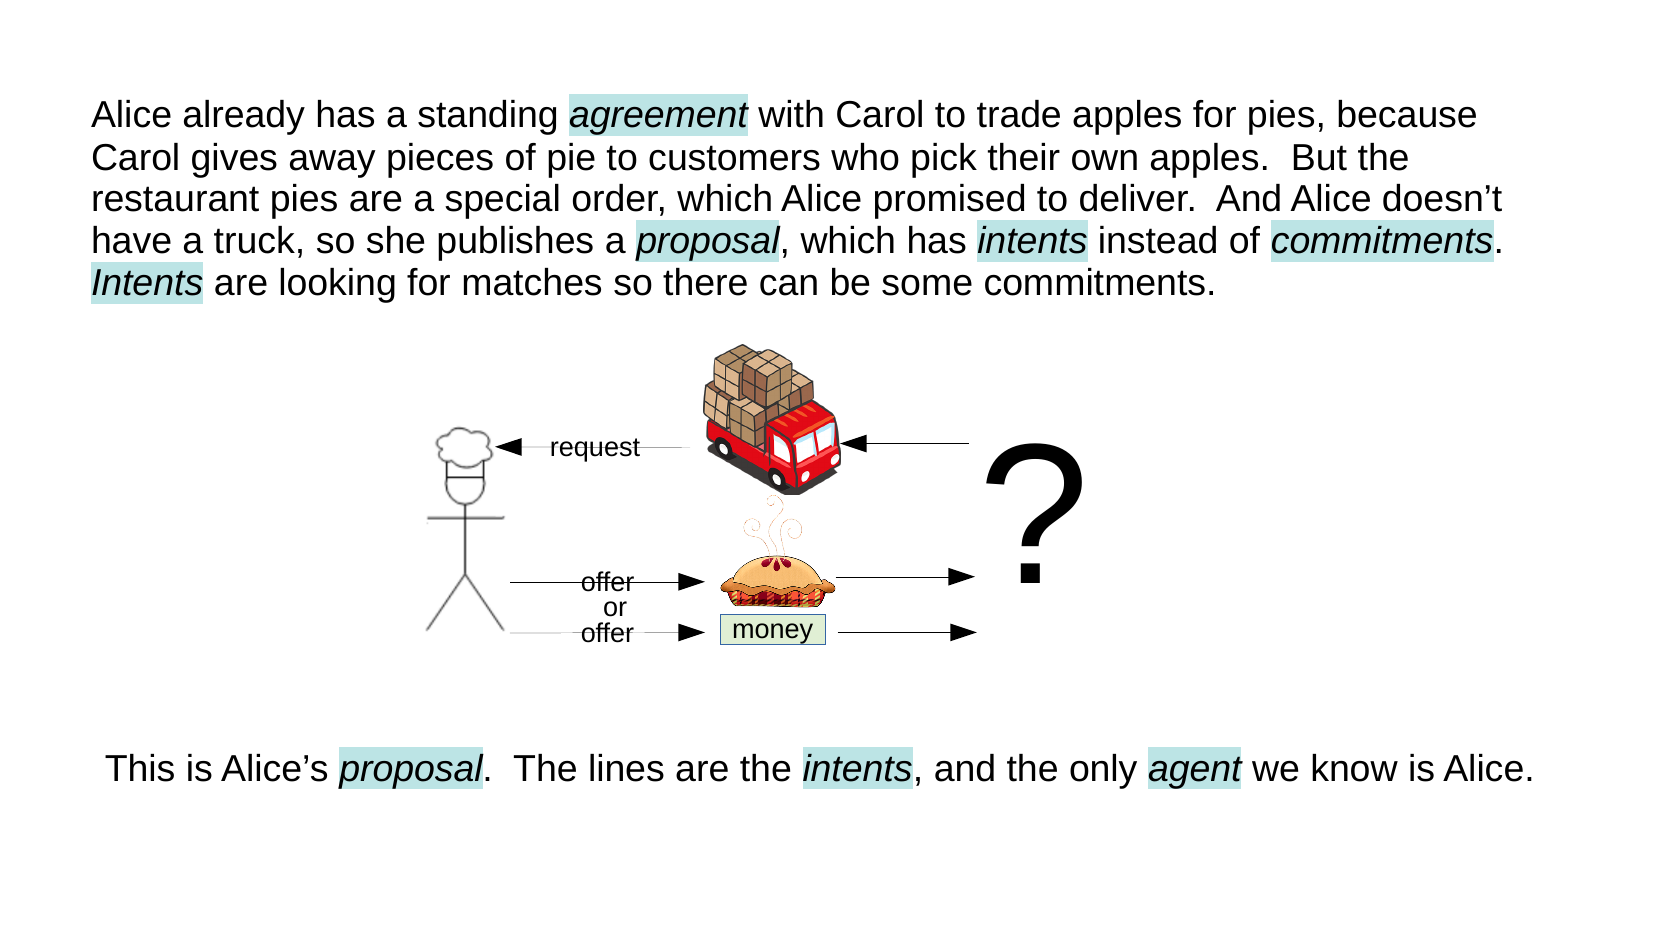

Alice already has a standing agreement with Carol to trade apples for pies, because Carol gives away pieces of pie to customers who pick their own apples. But the restaurant pies are a special order, which Alice promised to deliver. And Alice doesn’t have a truck, so she publishes a proposal, which has intents instead of commitments. Intents are looking for matches so there can be some commitments.
?
request
offer
or
money
offer
This is Alice’s proposal. The lines are the intents, and the only agent we know is Alice.